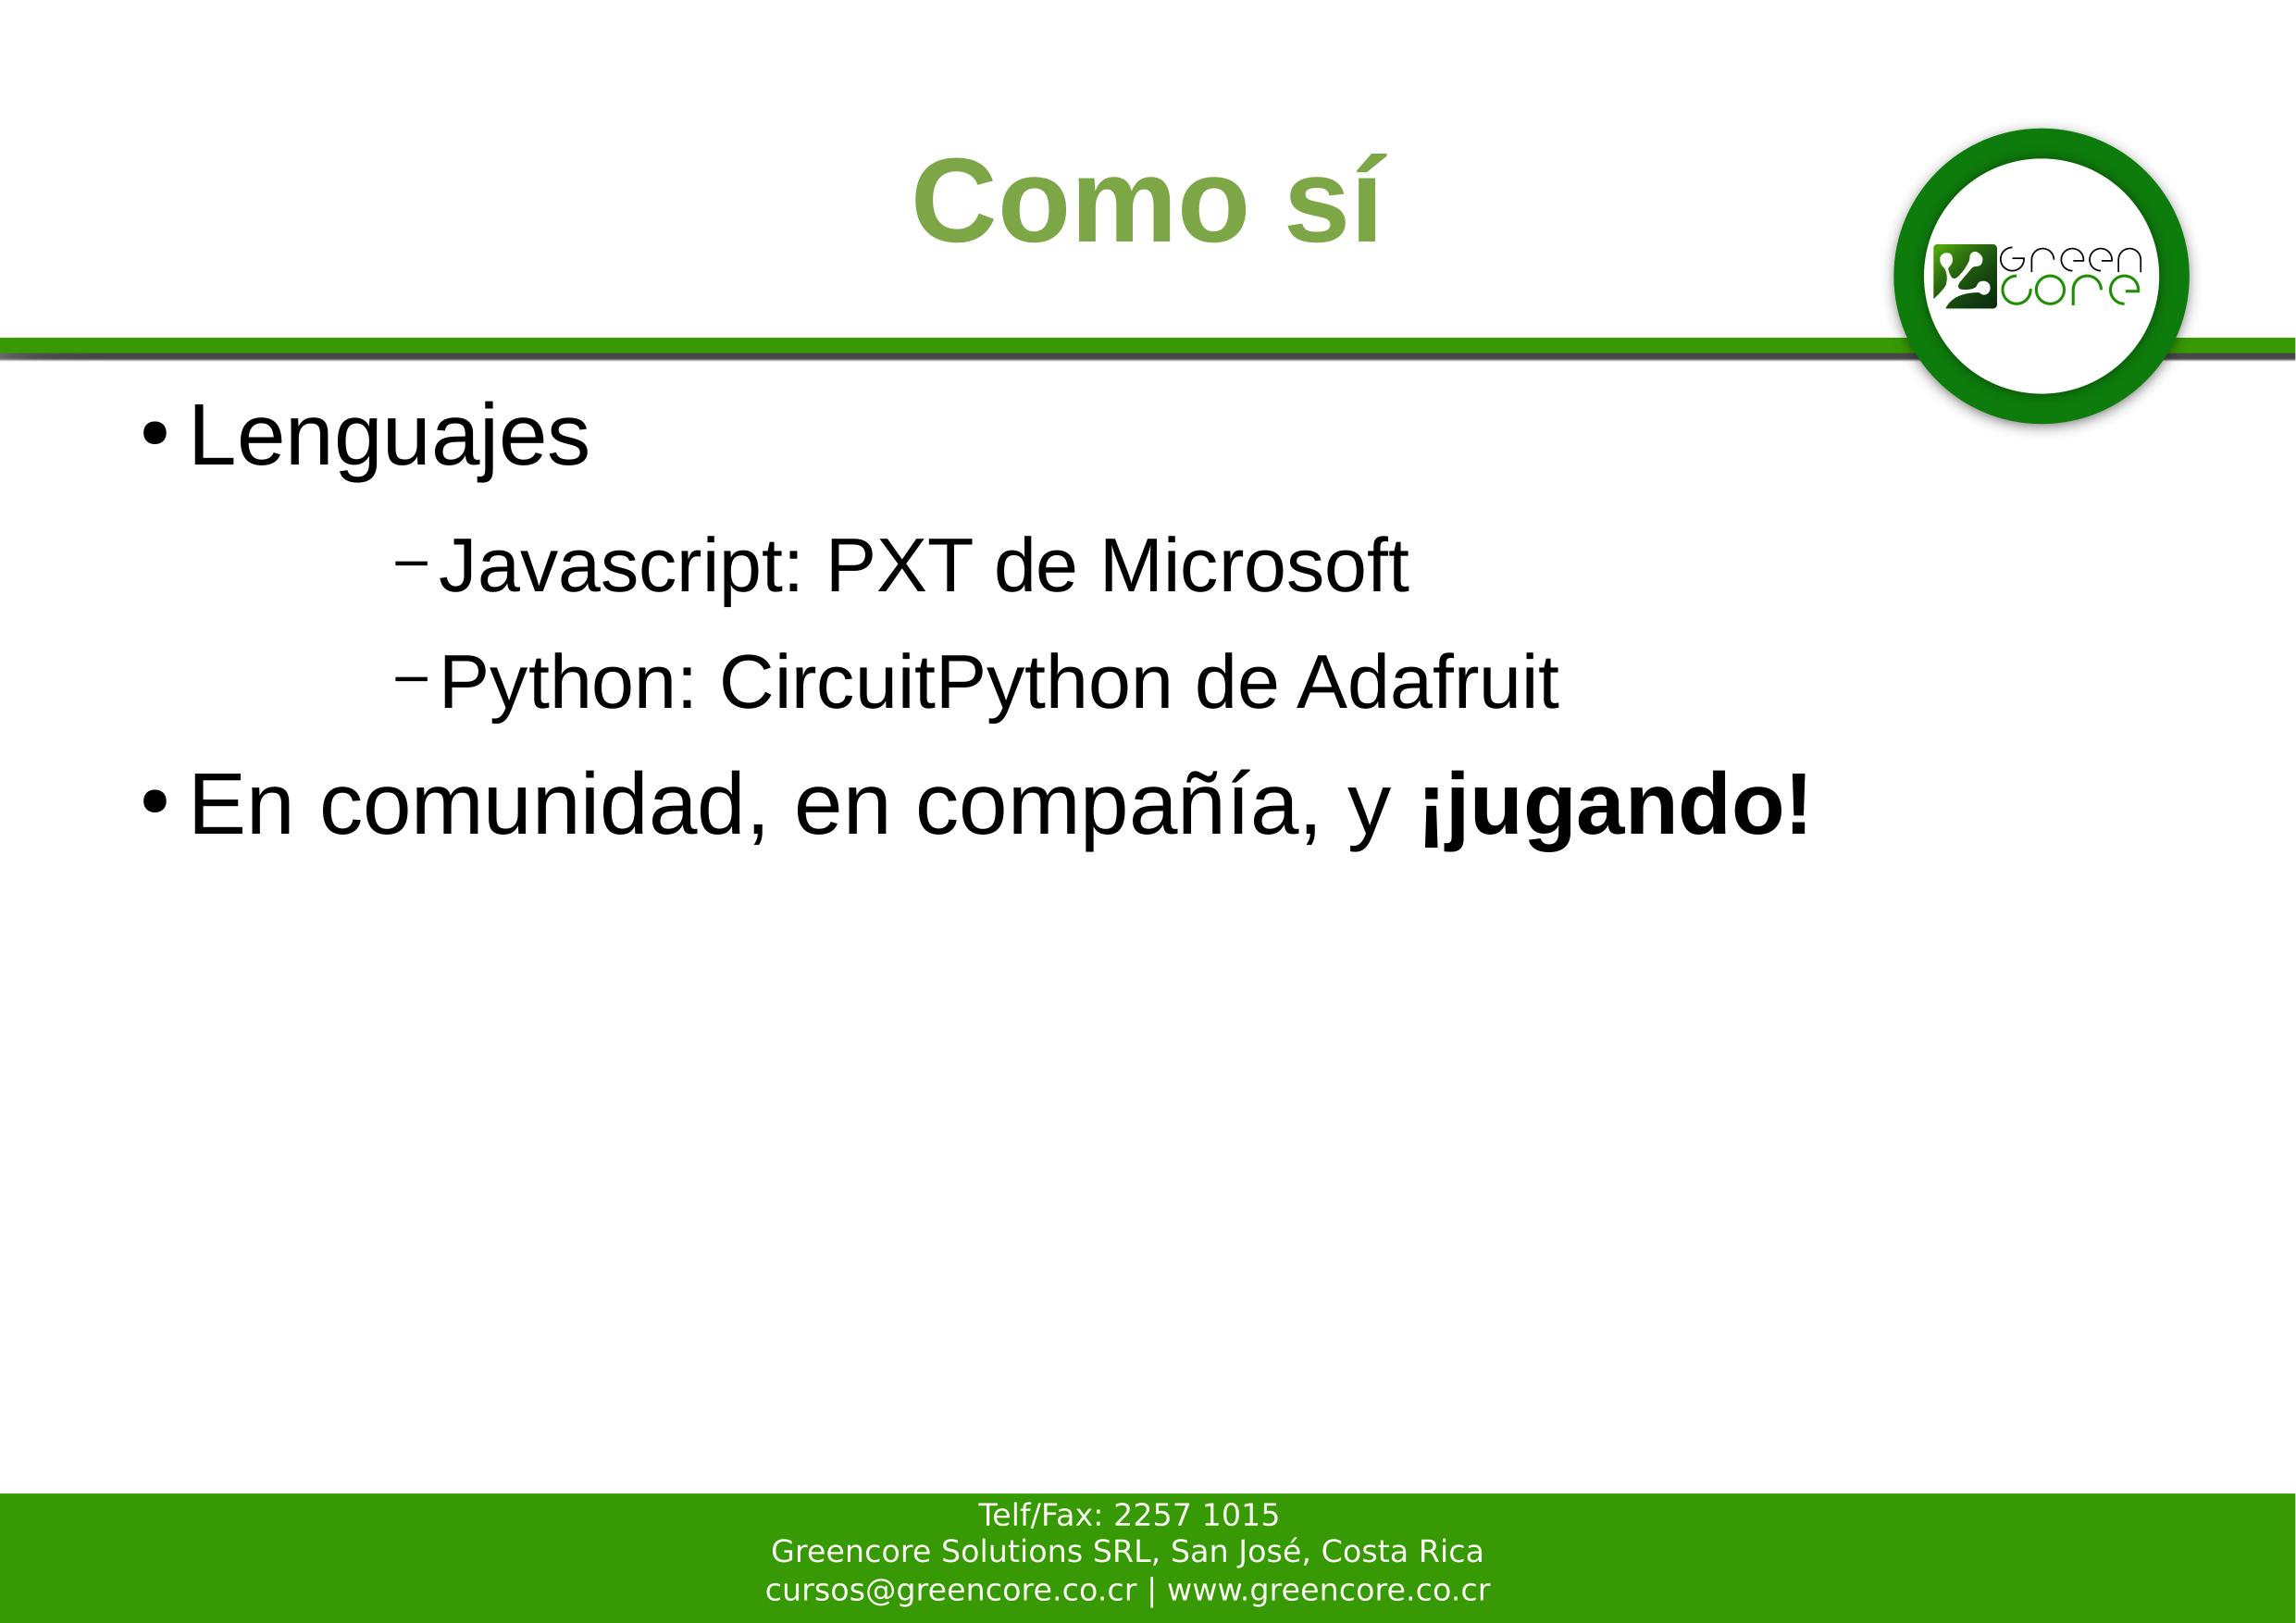

# Como sí
Lenguajes
Javascript: PXT de Microsoft
Python: CircuitPython de Adafruit
En comunidad, en compañía, y ¡jugando!